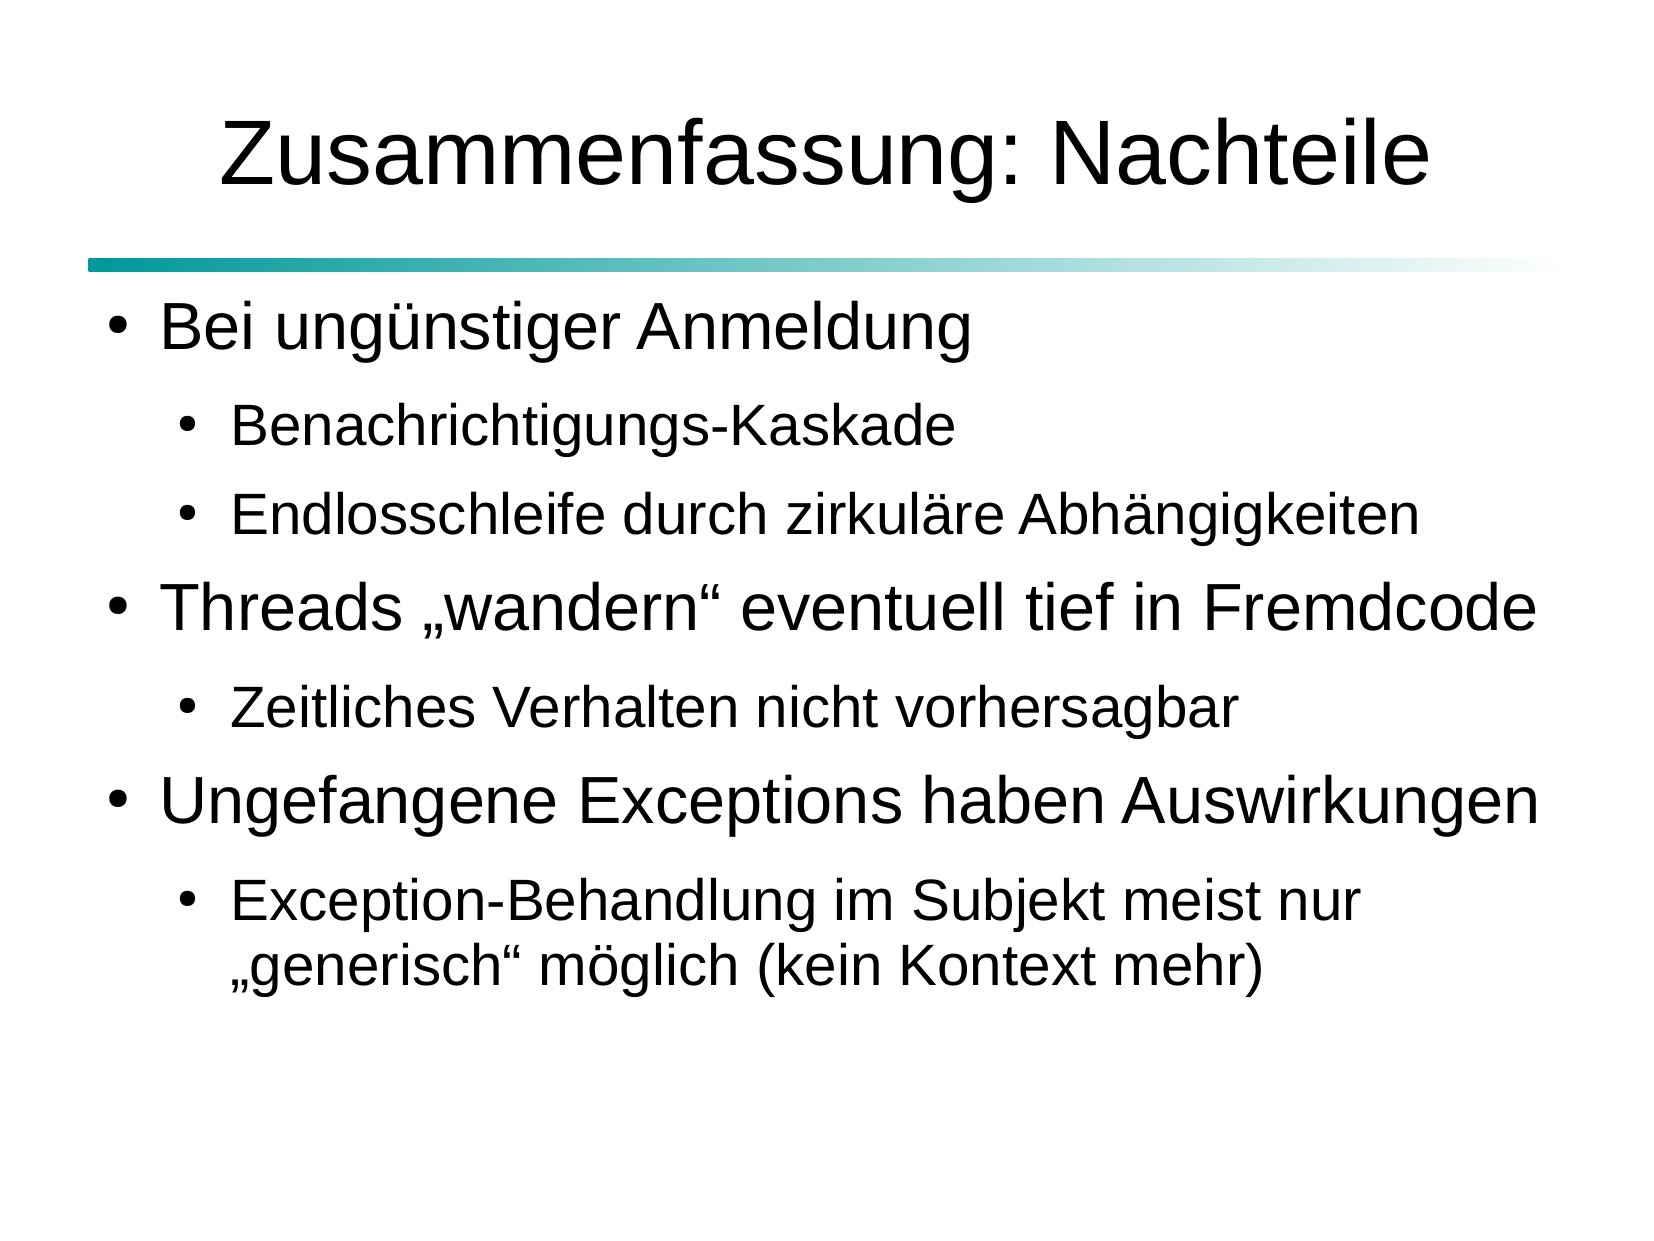

# Zusammenfassung: Nachteile
Bei ungünstiger Anmeldung
Benachrichtigungs-Kaskade
Endlosschleife durch zirkuläre Abhängigkeiten
Threads „wandern“ eventuell tief in Fremdcode
Zeitliches Verhalten nicht vorhersagbar
Ungefangene Exceptions haben Auswirkungen
Exception-Behandlung im Subjekt meist nur „generisch“ möglich (kein Kontext mehr)